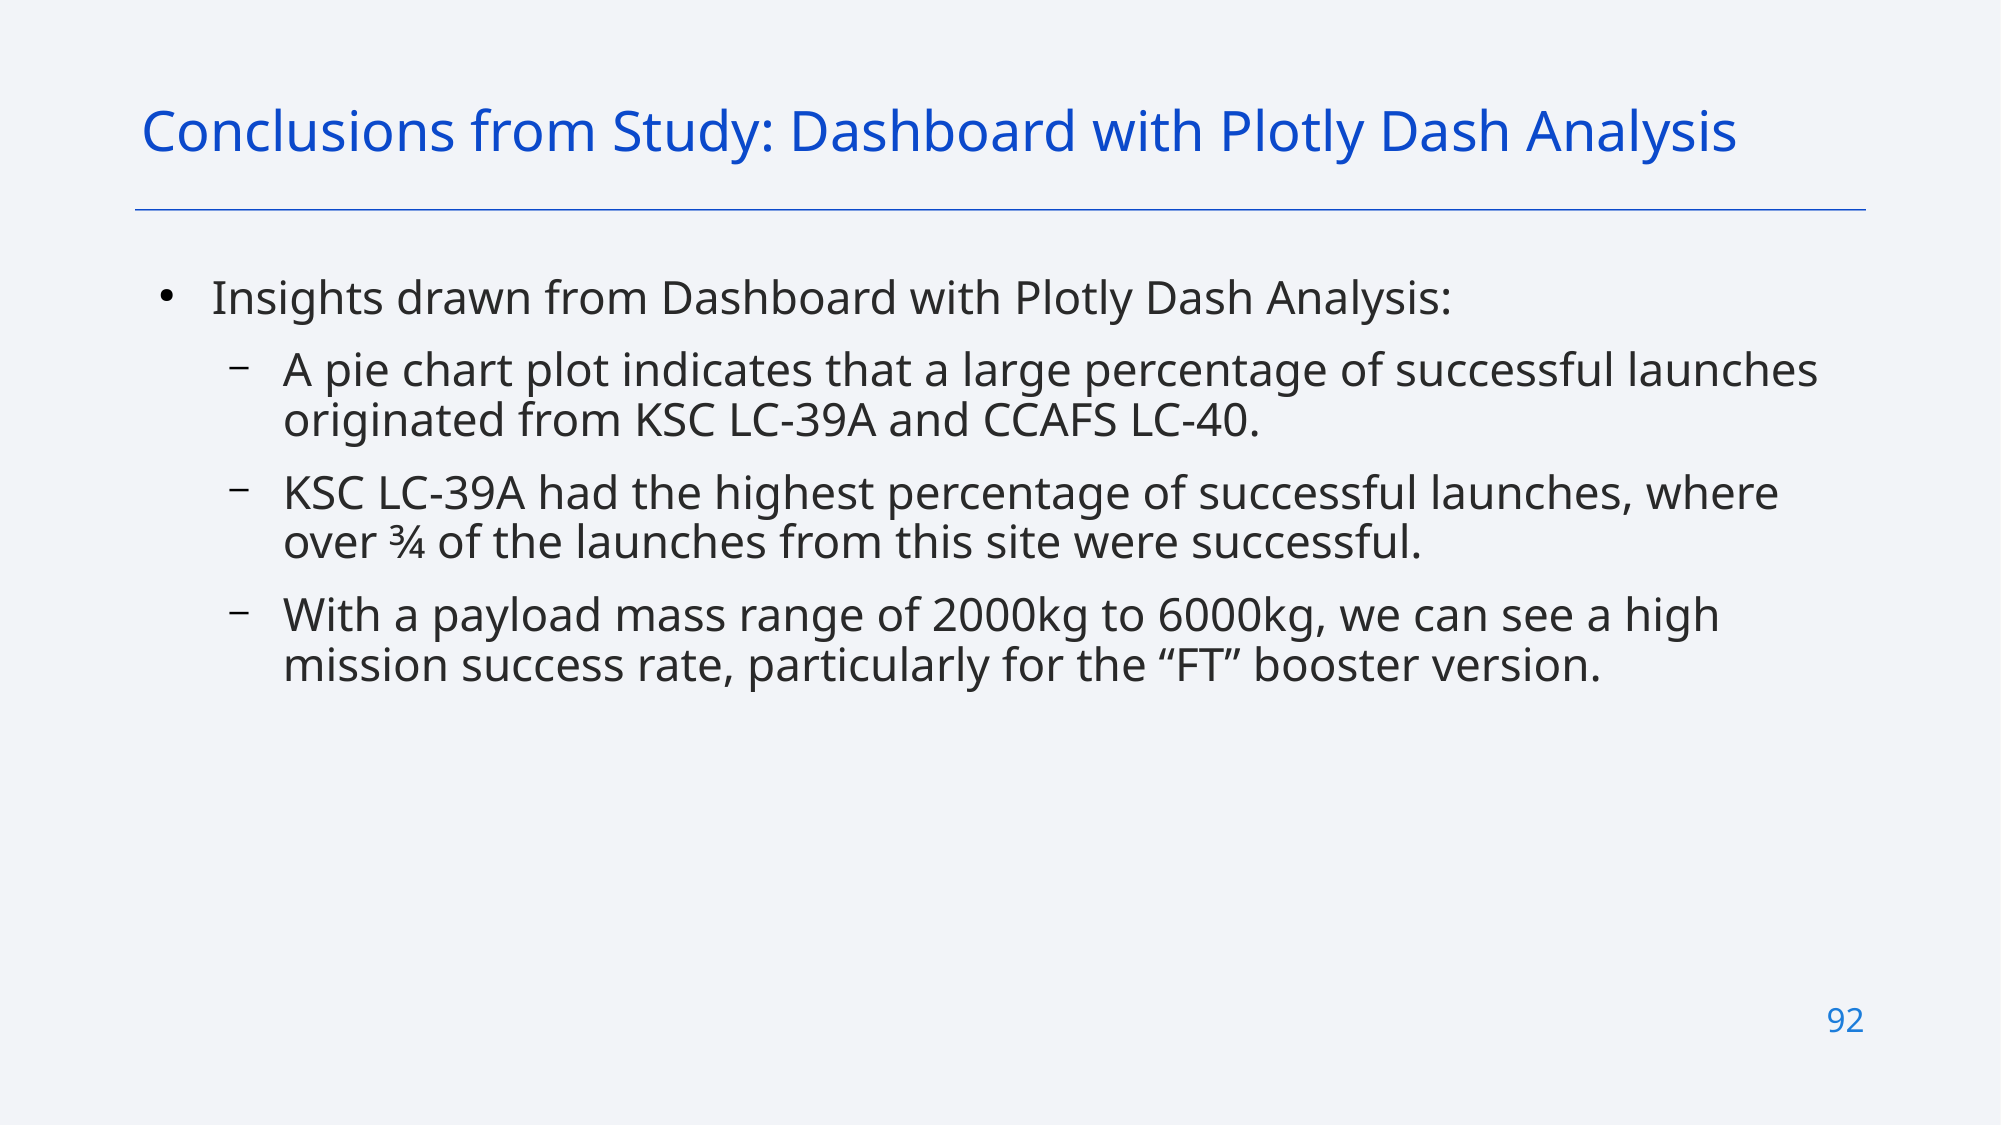

Conclusions from Study: Dashboard with Plotly Dash Analysis
# Insights drawn from Dashboard with Plotly Dash Analysis:
A pie chart plot indicates that a large percentage of successful launches originated from KSC LC-39A and CCAFS LC-40.
KSC LC-39A had the highest percentage of successful launches, where over ¾ of the launches from this site were successful.
With a payload mass range of 2000kg to 6000kg, we can see a high mission success rate, particularly for the “FT” booster version.
92